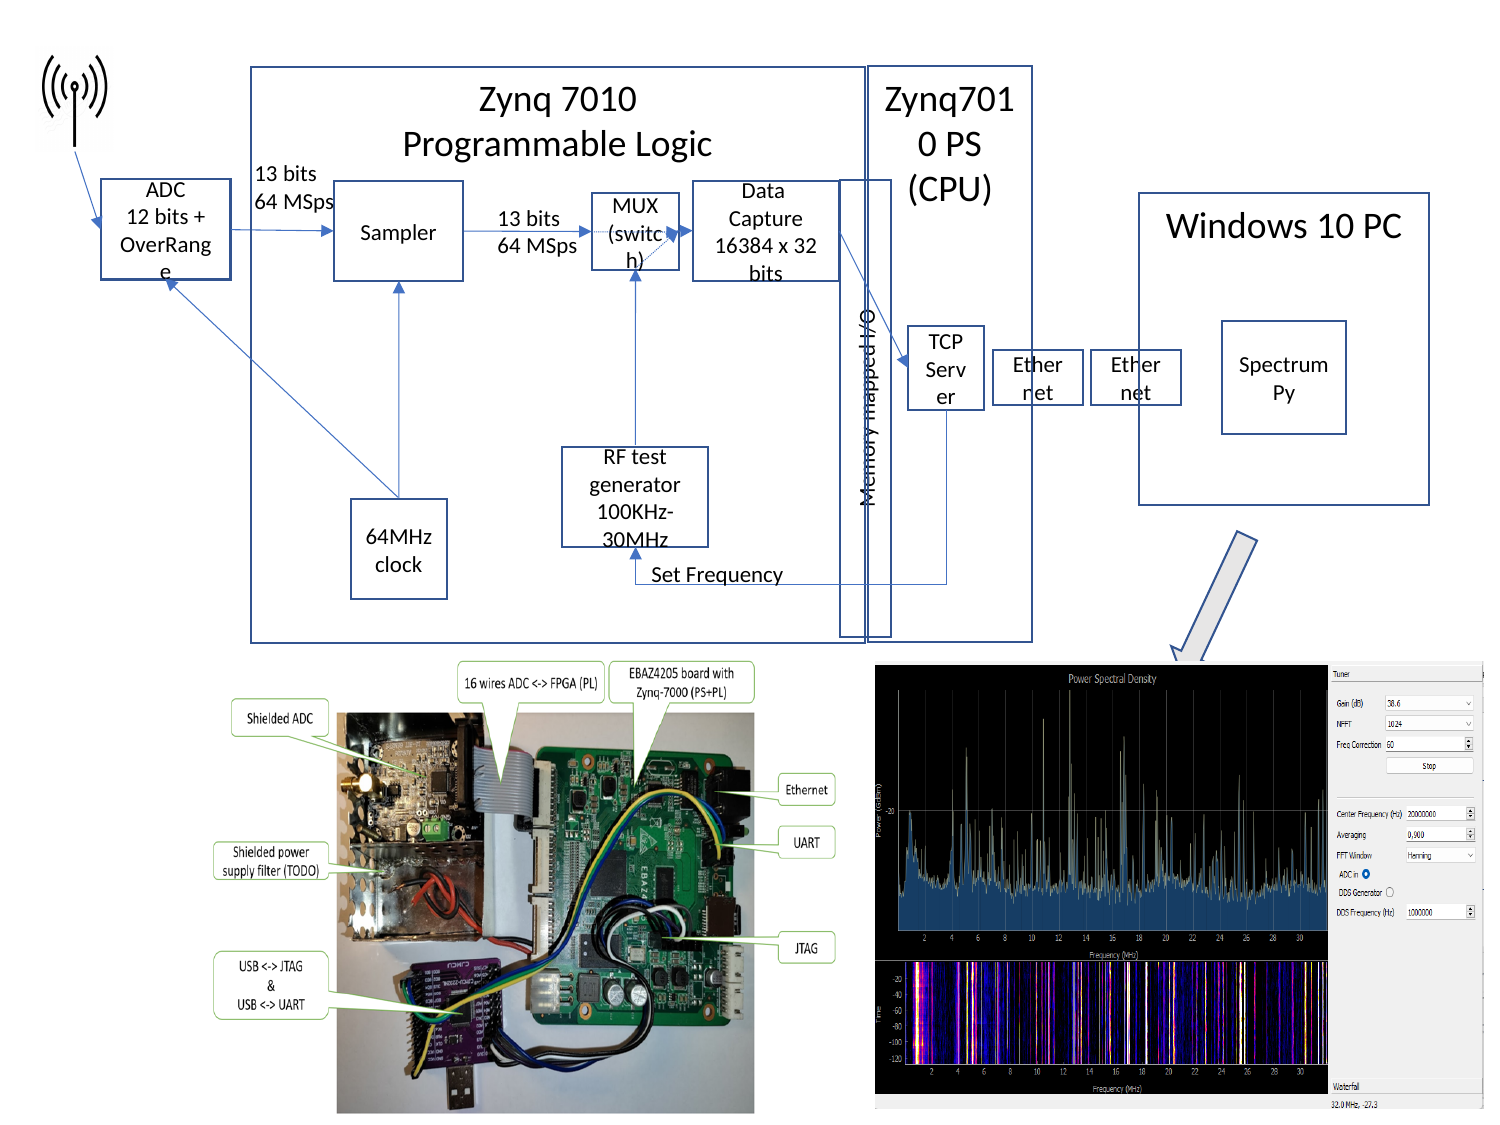

Zynq7010 PS (CPU)
Zynq 7010
Programmable Logic
13 bits
64 MSps
ADC
12 bits + OverRange
Sampler
Data
Capture
16384 x 32 bits
MUX
(switch)
Windows 10 PC
13 bits
64 MSps
SpectrumPy
TCP Server
Ethernet
Ethernet
Memory mapped I/O
RF test generator
100KHz-30MHz
64MHz
clock
Set Frequency